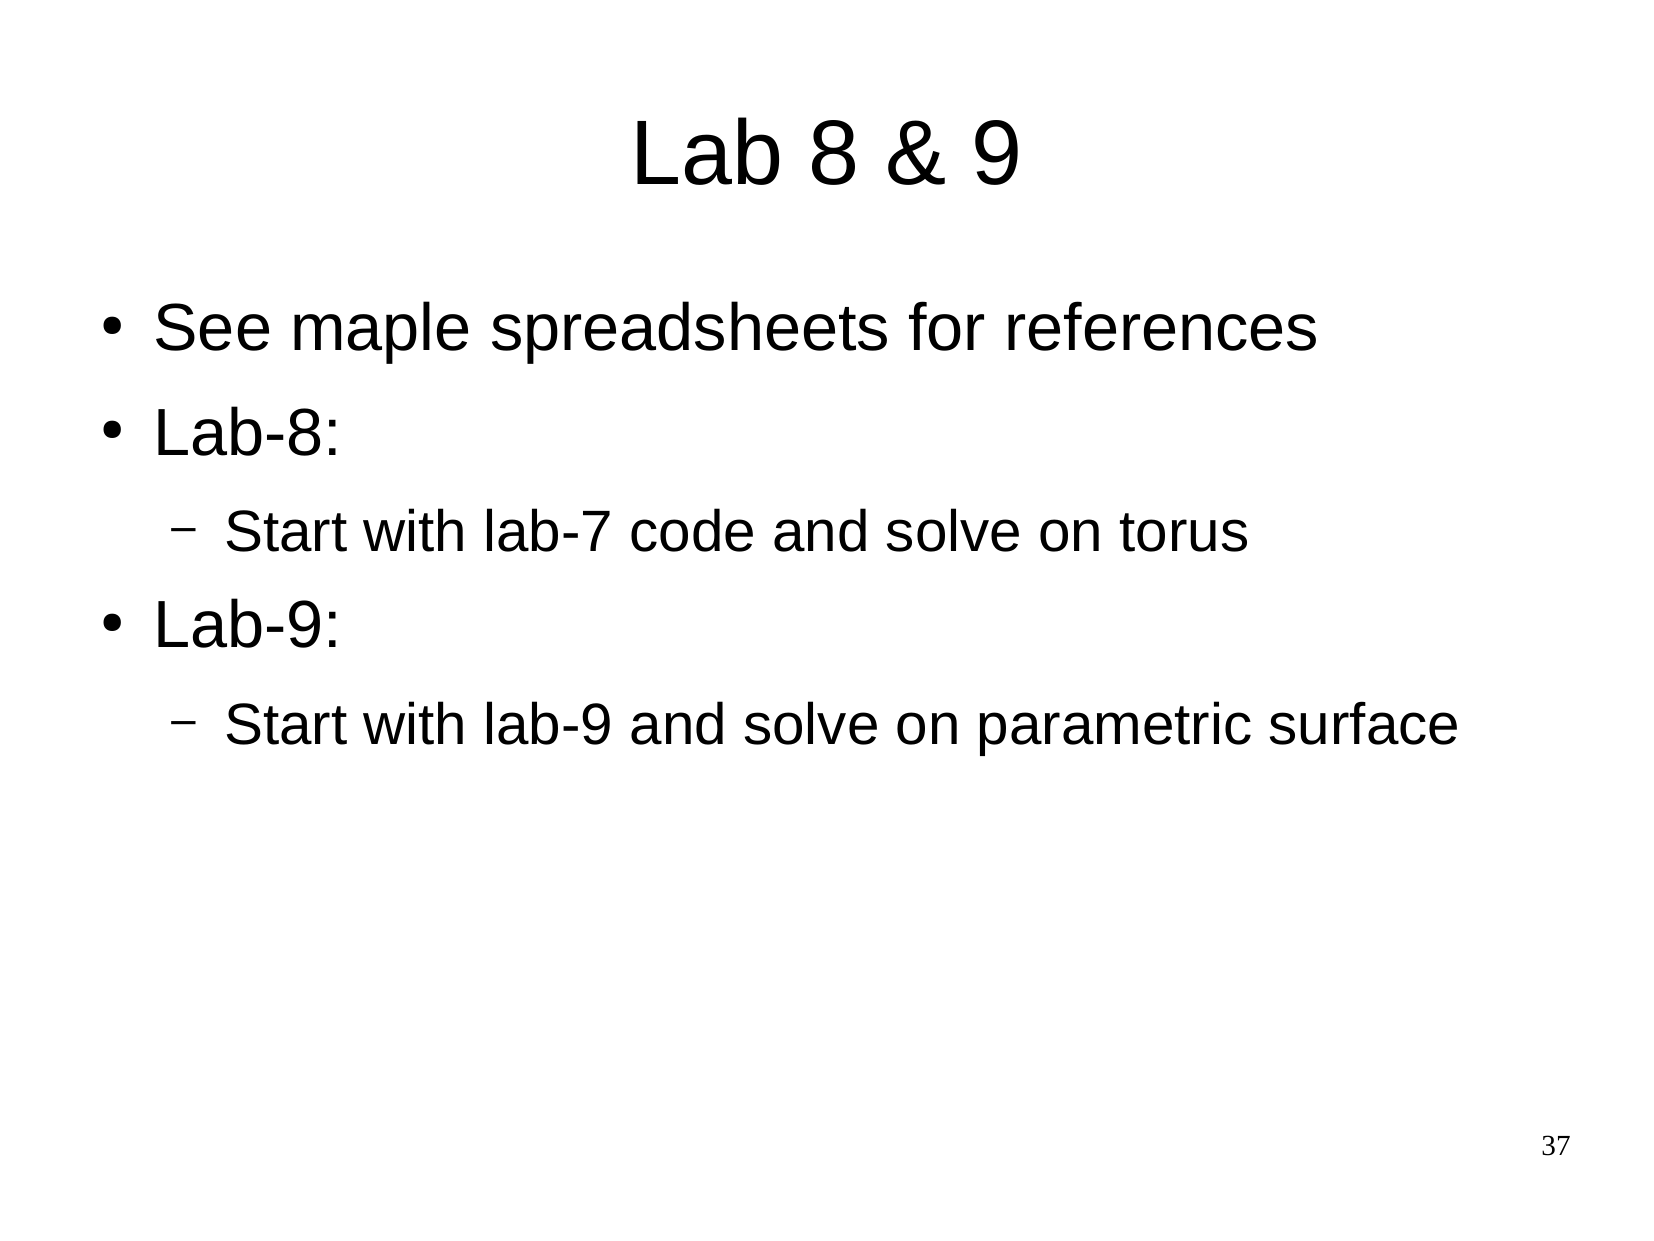

# Lab 8 & 9
See maple spreadsheets for references
Lab-8:
Start with lab-7 code and solve on torus
Lab-9:
Start with lab-9 and solve on parametric surface
37